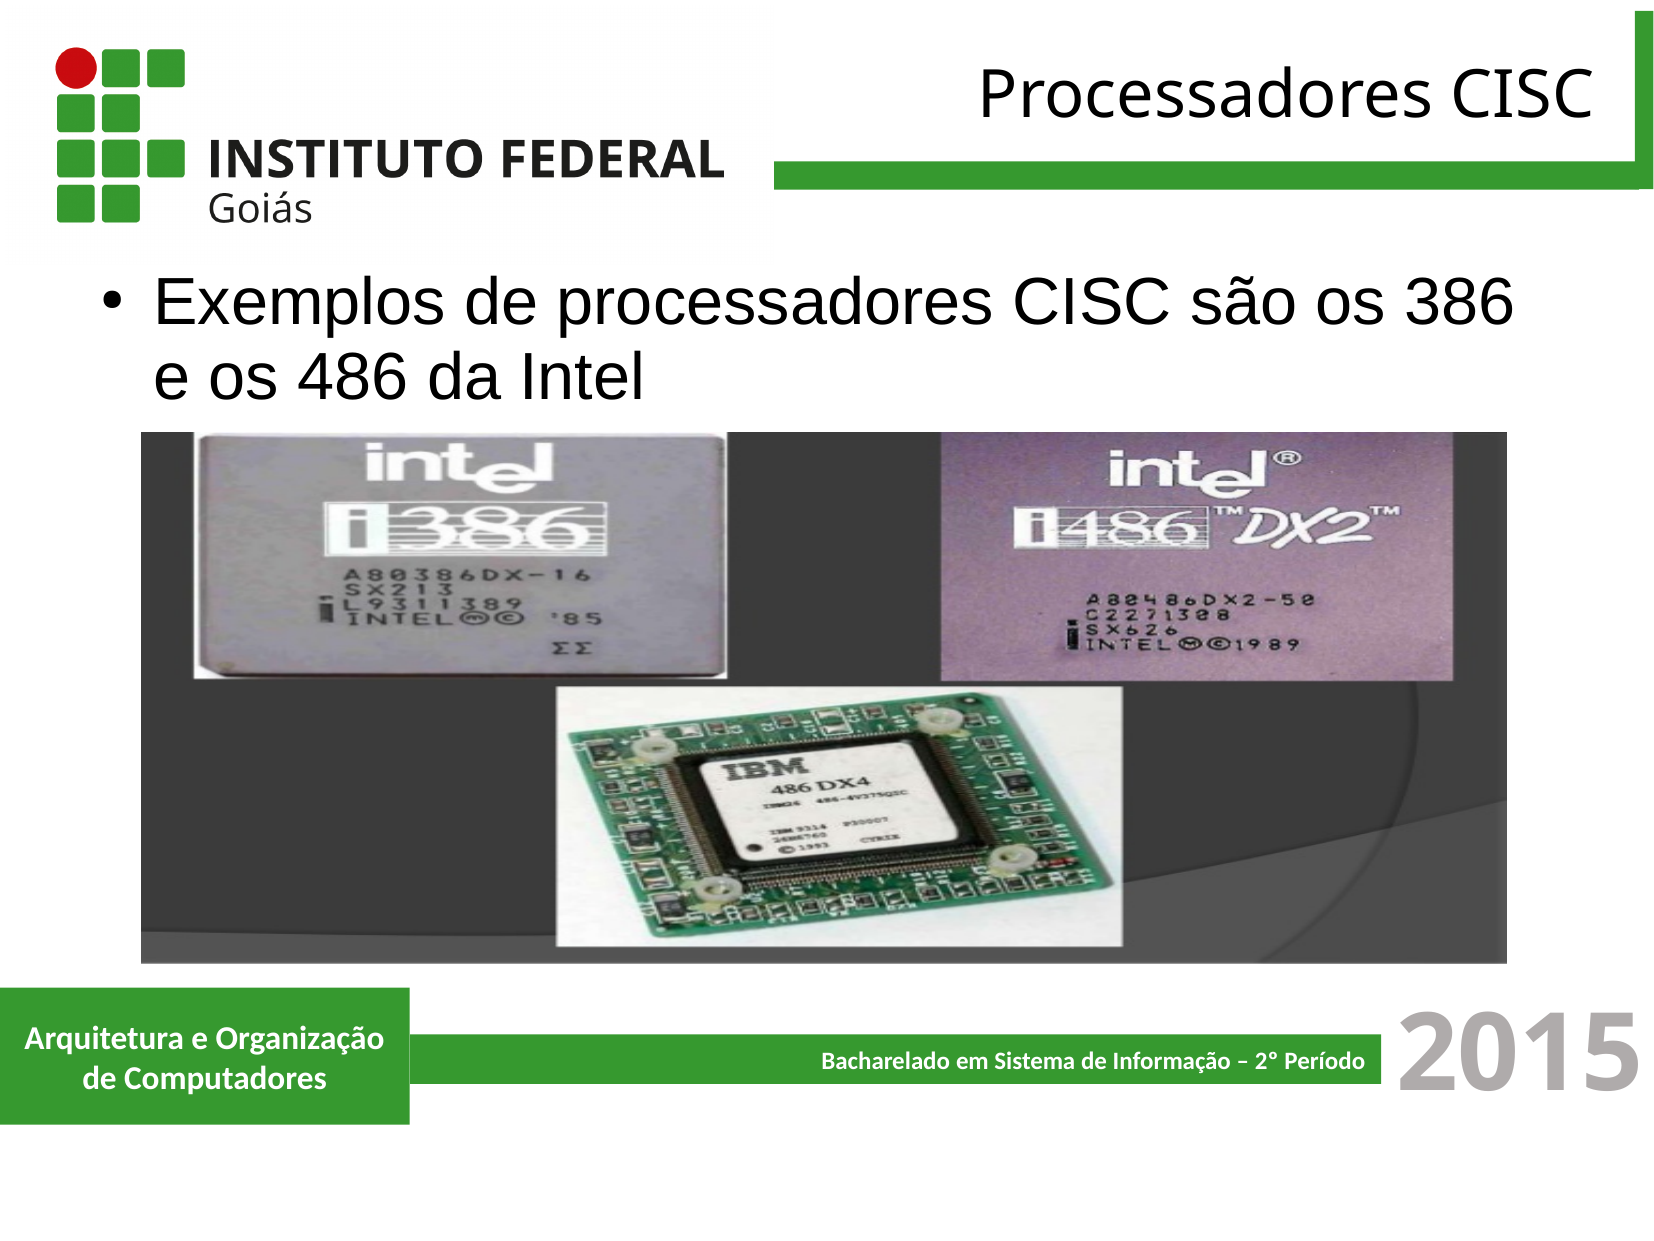

Processadores CISC
# Exemplos de processadores CISC são os 386 e os 486 da Intel
2015
Arquitetura e Organização de Computadores
Bacharelado em Sistema de Informação – 2º Período